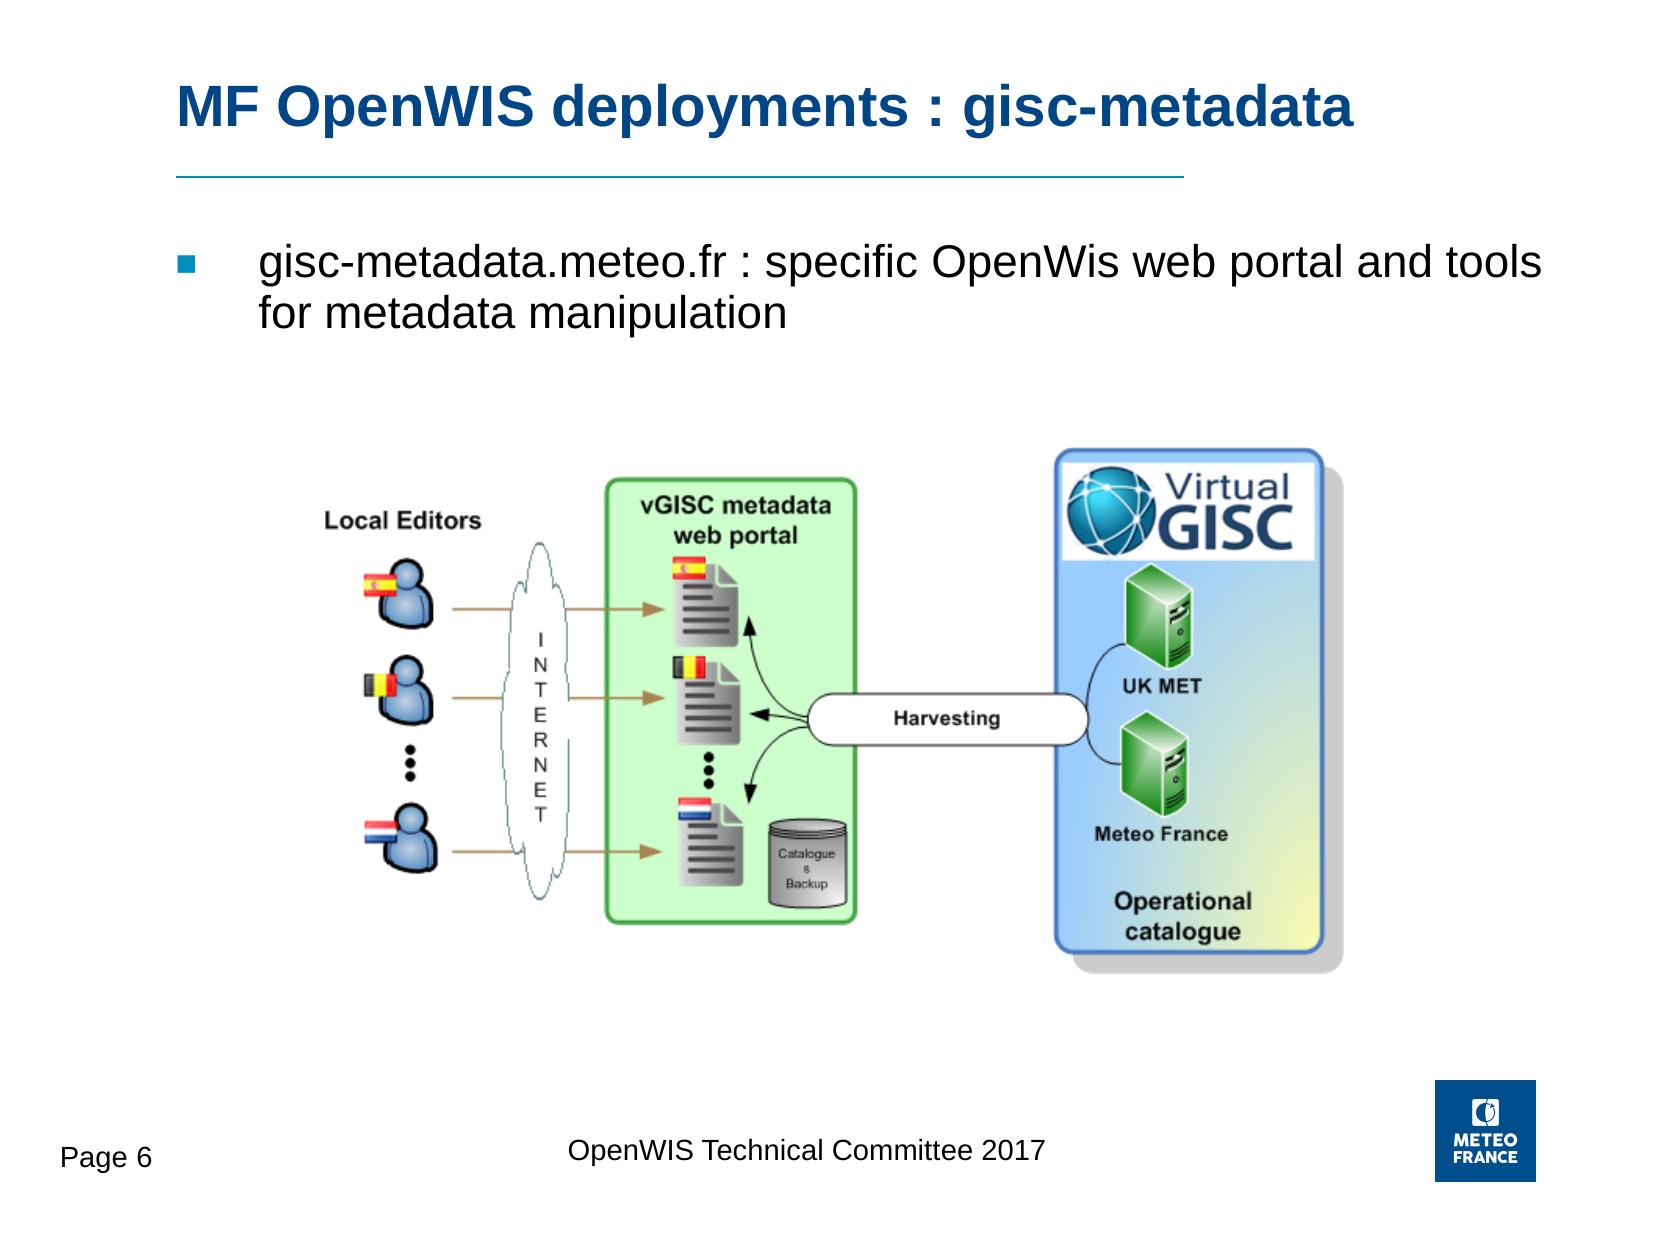

# MF OpenWIS deployments : gisc-metadata
gisc-metadata.meteo.fr : specific OpenWis web portal and tools for metadata manipulation
OpenWIS Technical Committee 2017
6